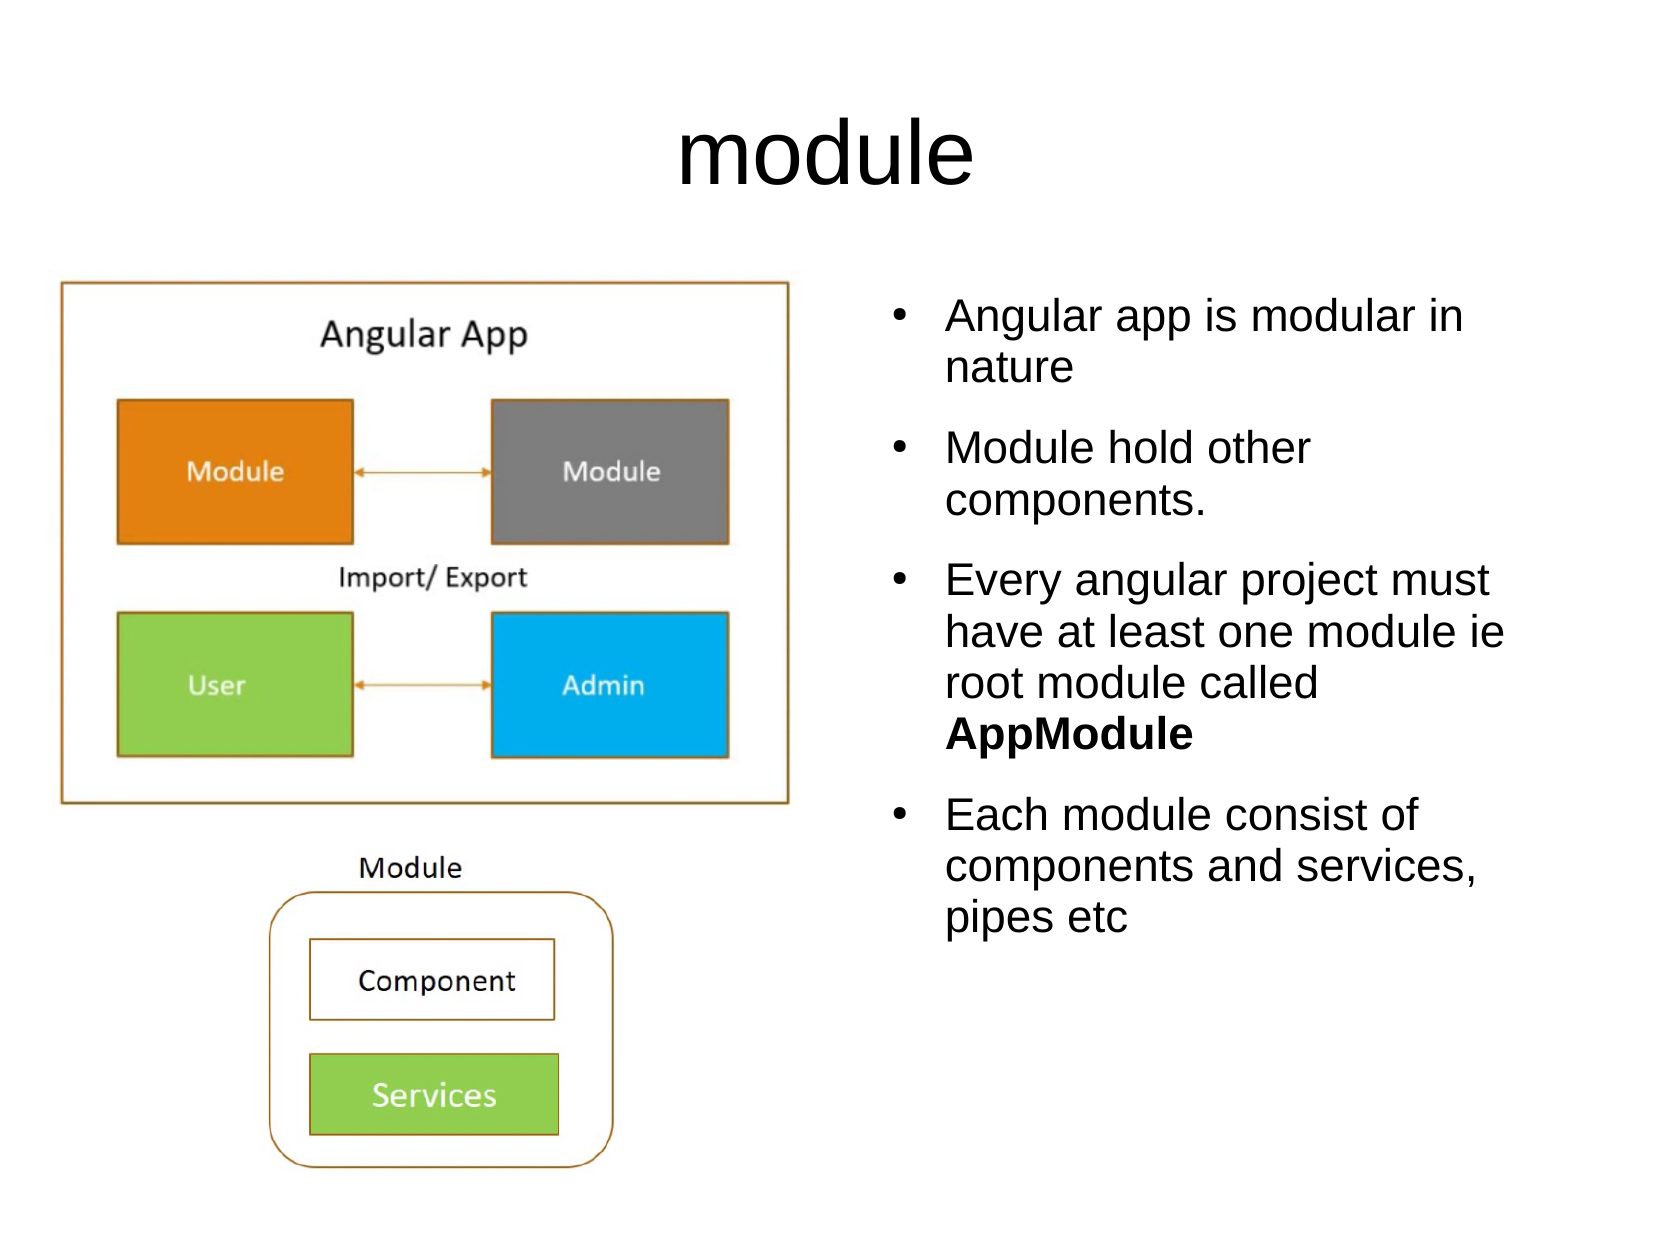

# module
Angular app is modular in nature
Module hold other components.
Every angular project must have at least one module ie root module called AppModule
Each module consist of components and services, pipes etc